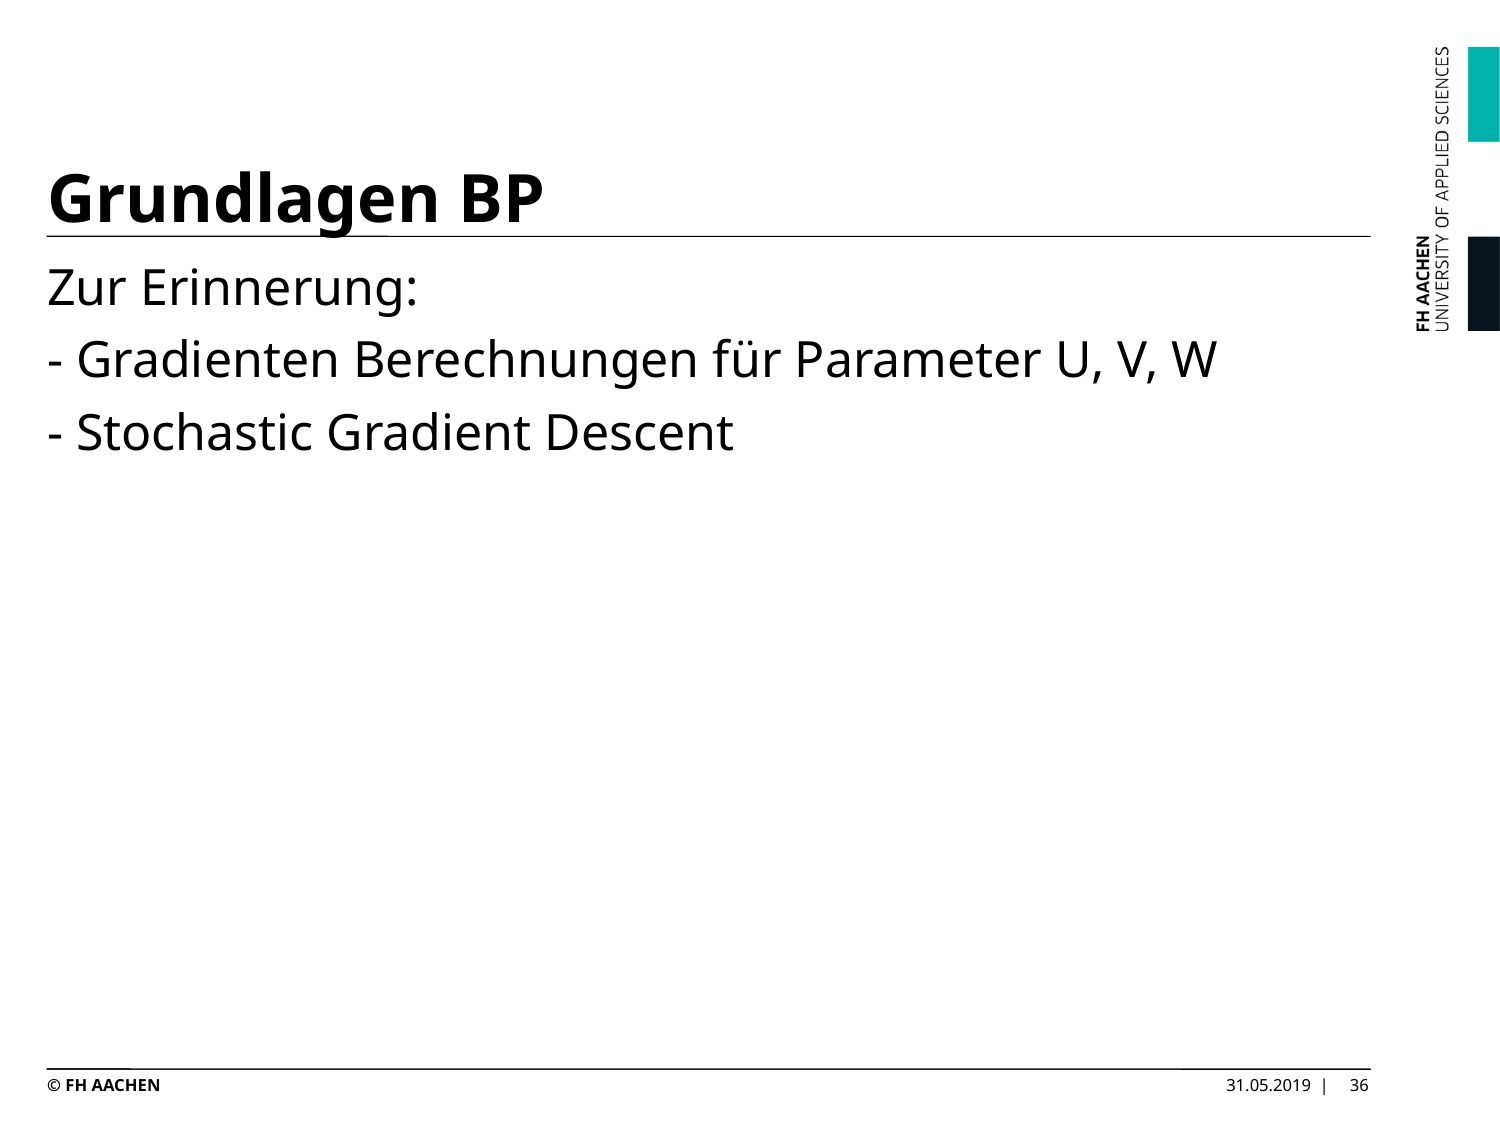

# Grundlagen BP
Zur Erinnerung:
- Gradienten Berechnungen für Parameter U, V, W
- Stochastic Gradient Descent
31.05.2019
36